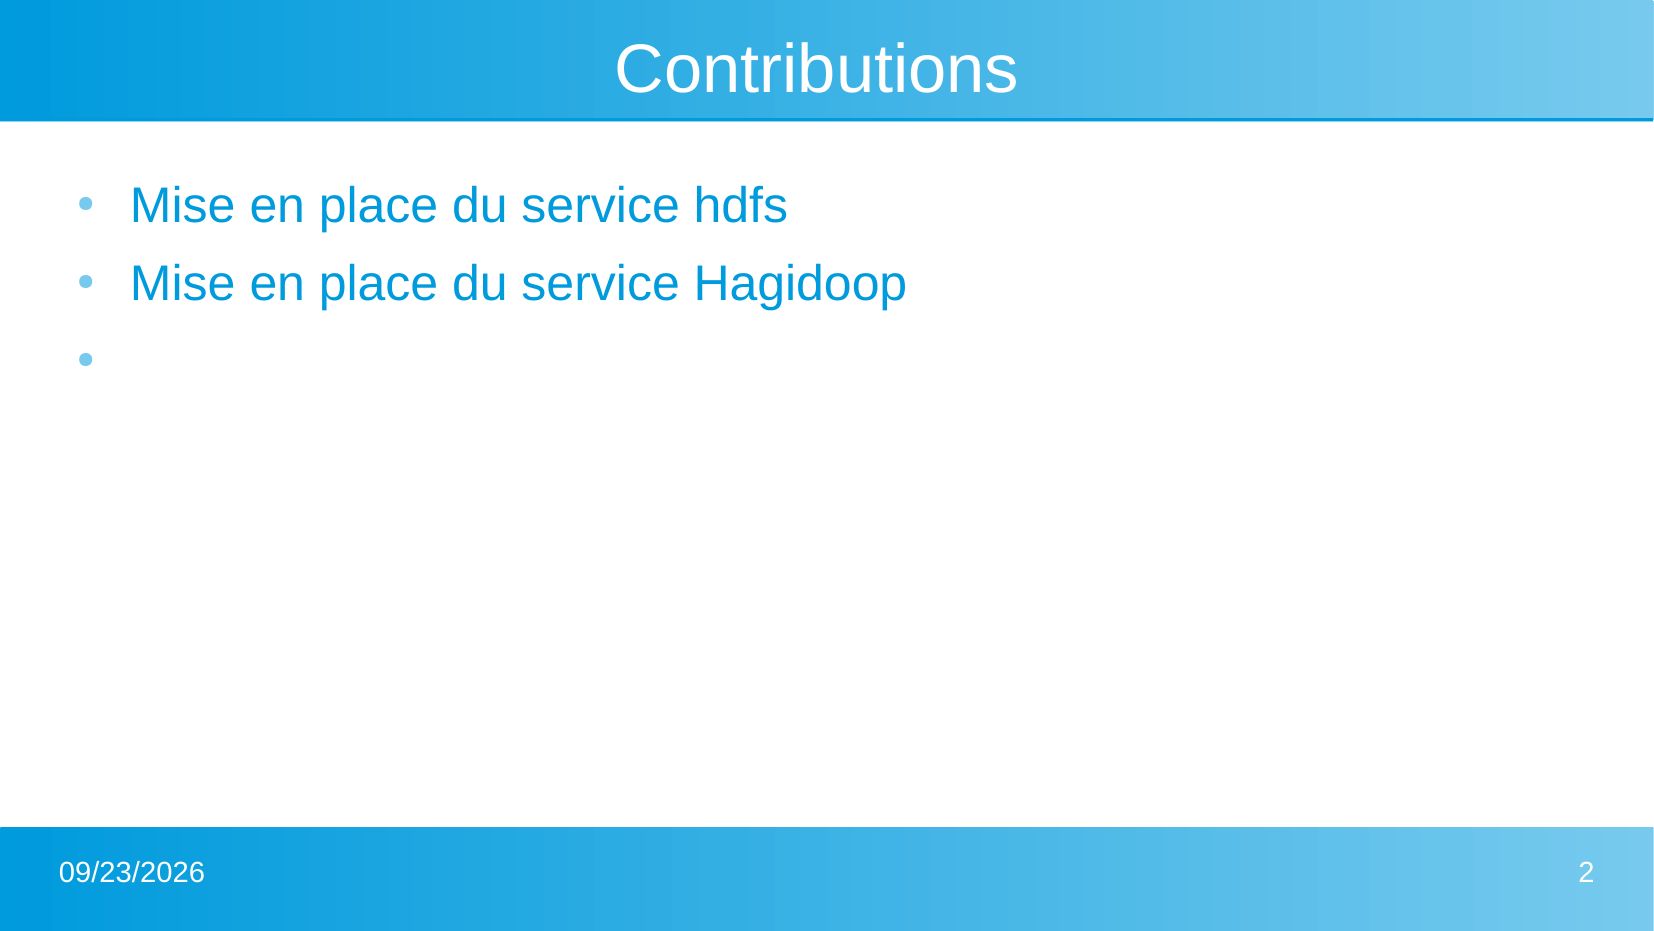

# Contributions
Mise en place du service hdfs
Mise en place du service Hagidoop
2